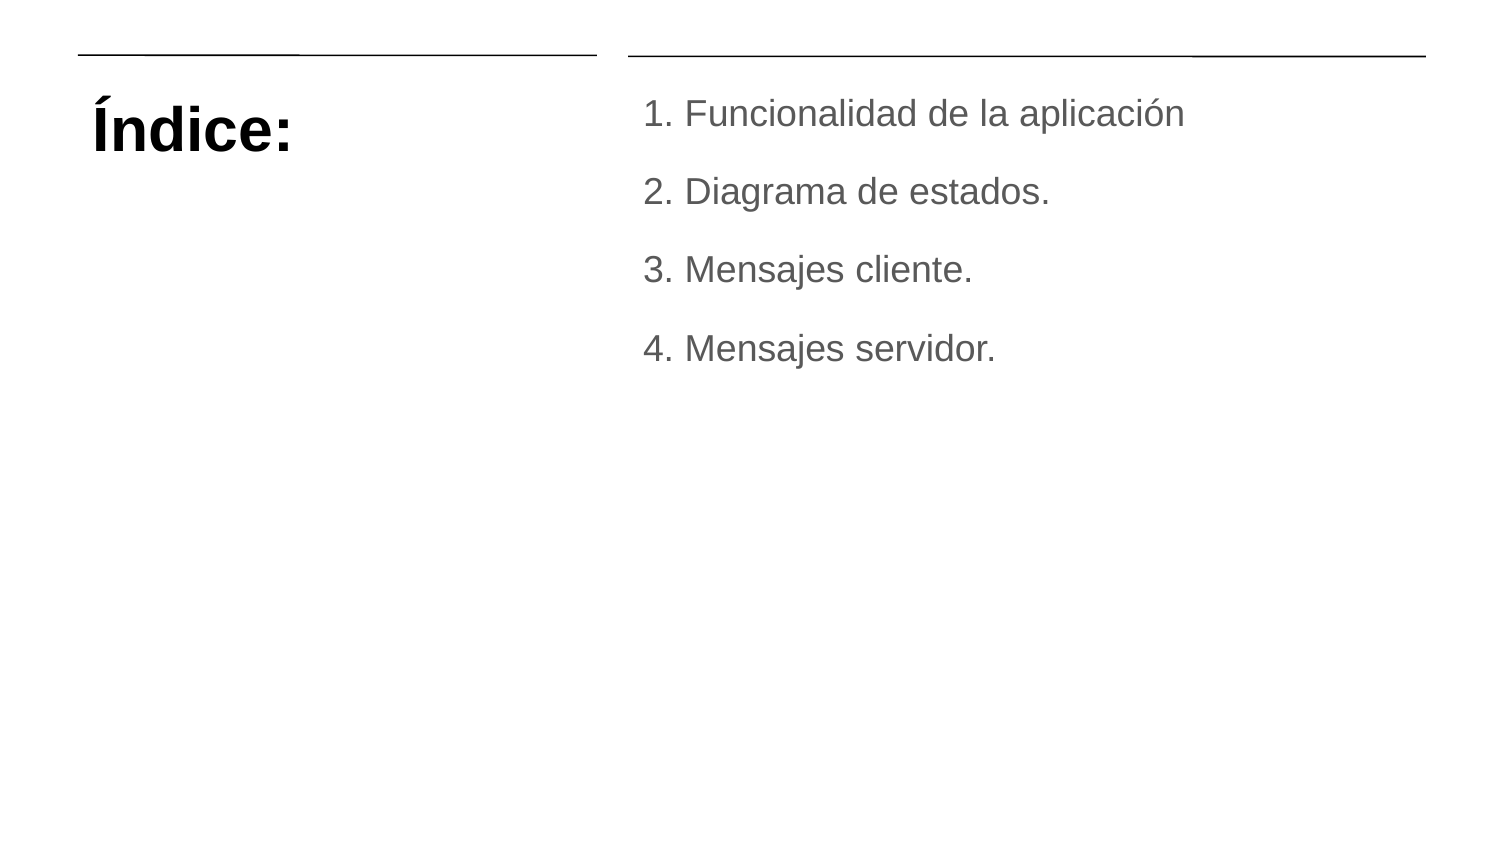

# Índice:
1. Funcionalidad de la aplicación
2. Diagrama de estados.
3. Mensajes cliente.
4. Mensajes servidor.